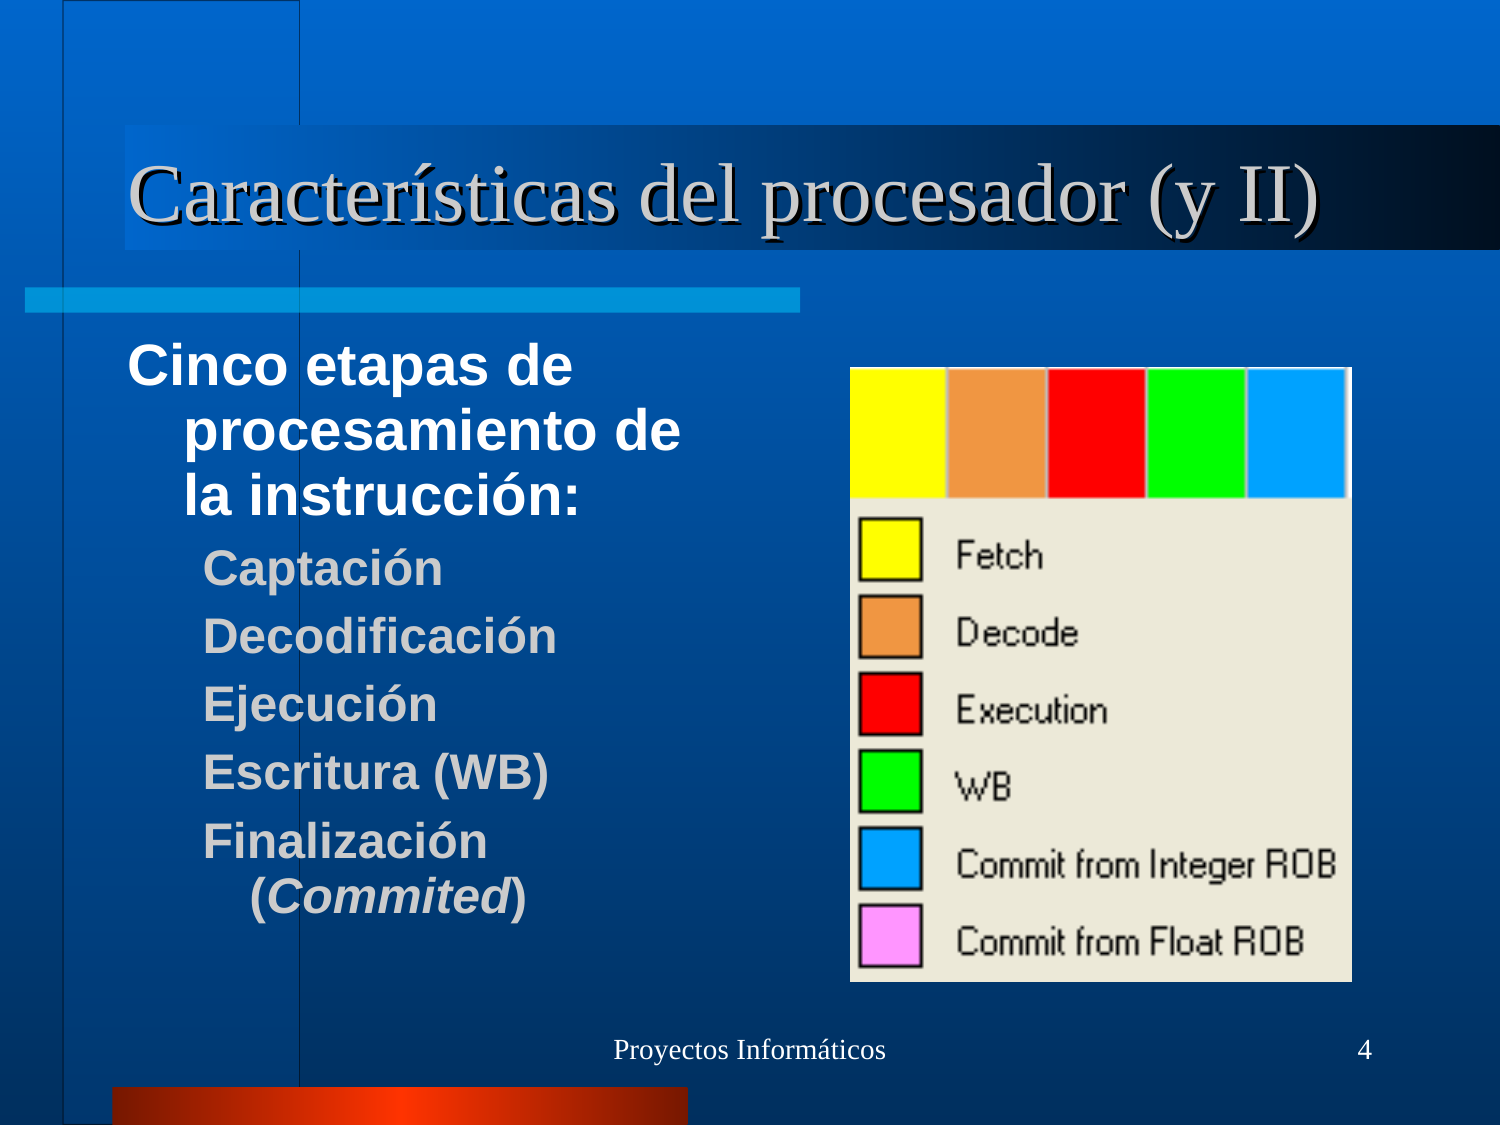

# Características del procesador (y II)
Cinco etapas de procesamiento de la instrucción:
Captación
Decodificación
Ejecución
Escritura (WB)
Finalización (Commited)
Proyectos Informáticos
4